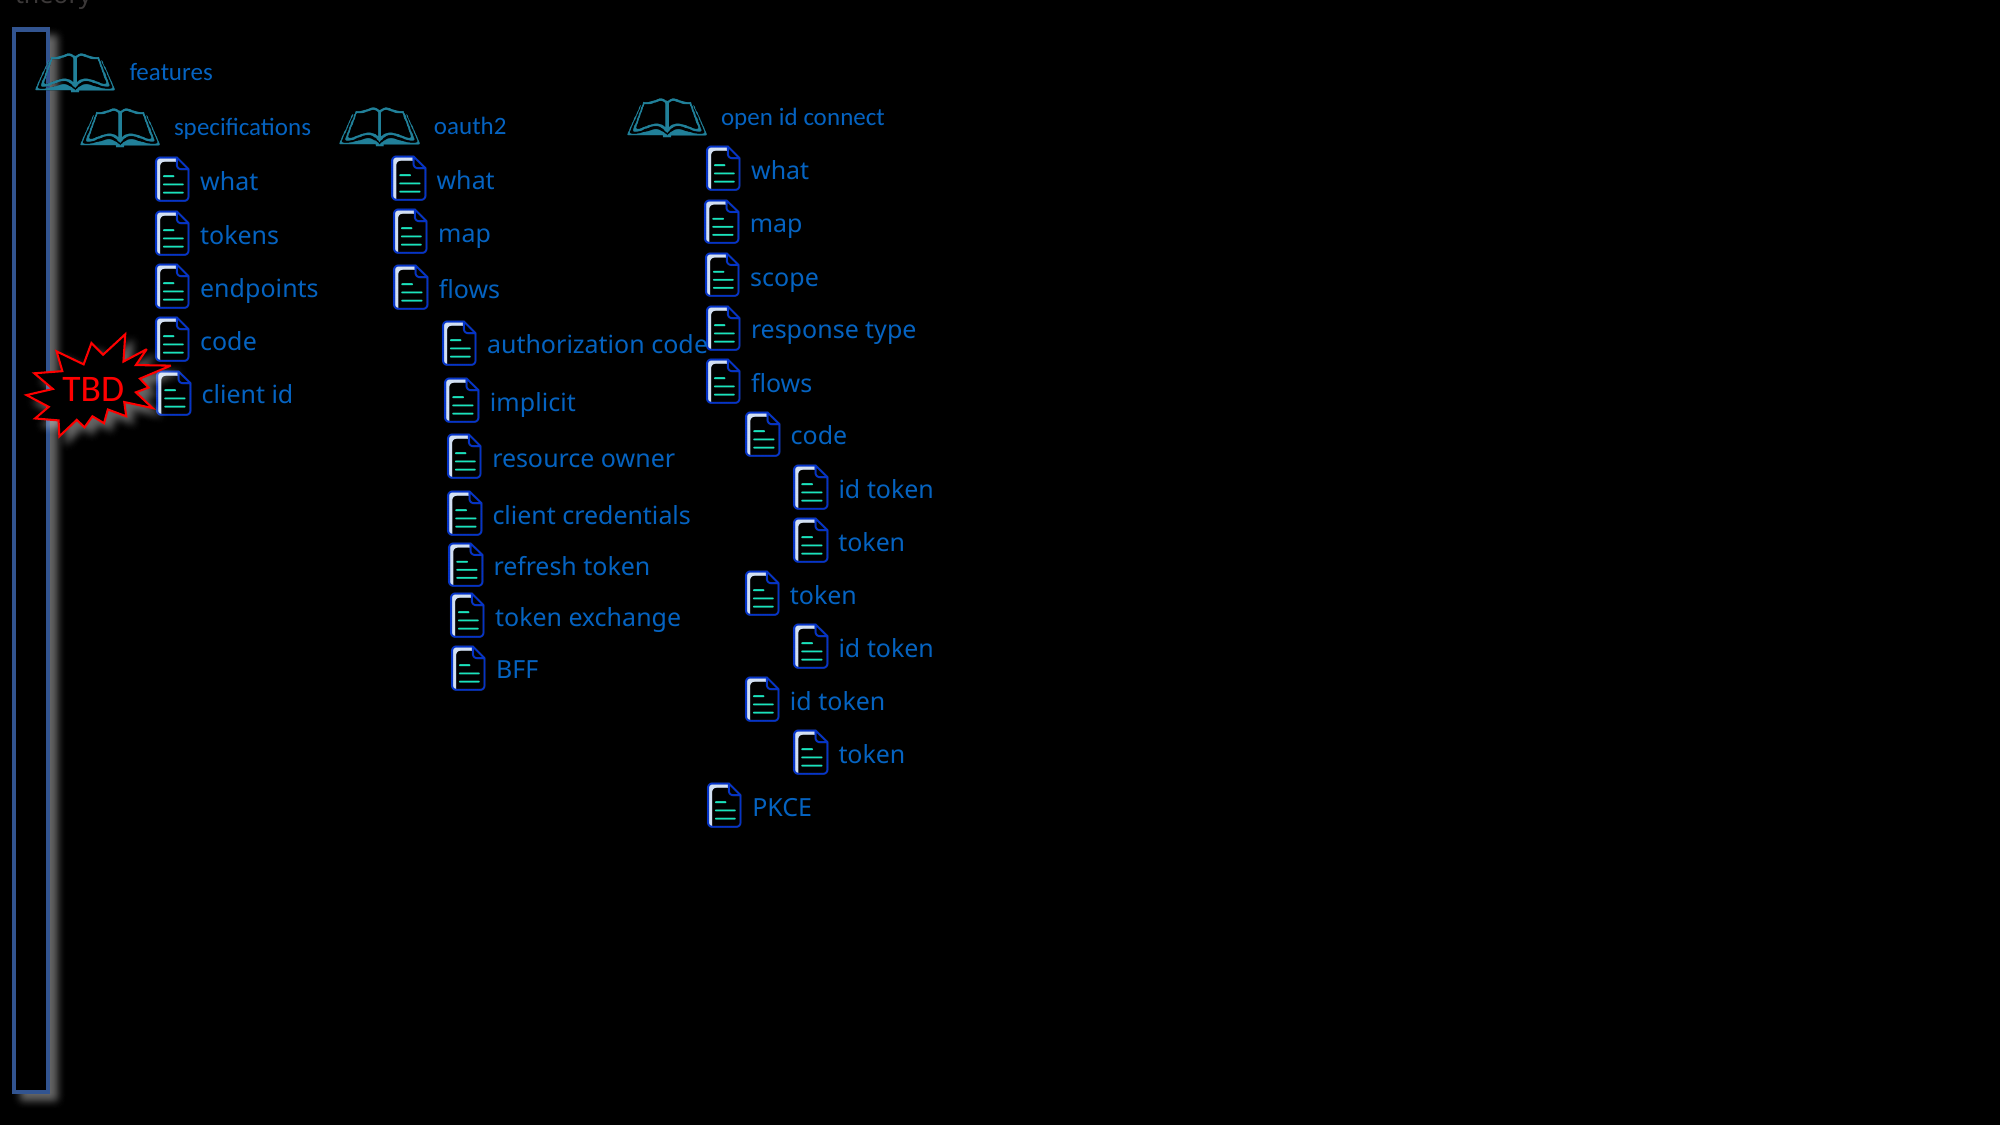

# 1.1.1 theory
features
open id connect
oauth2
specifications
what
what
what
map
map
tokens
scope
endpoints
flows
response type
code
authorization code
TBD
flows
client id
implicit
code
resource owner
id token
client credentials
token
refresh token
token
token exchange
id token
BFF
id token
token
PKCE